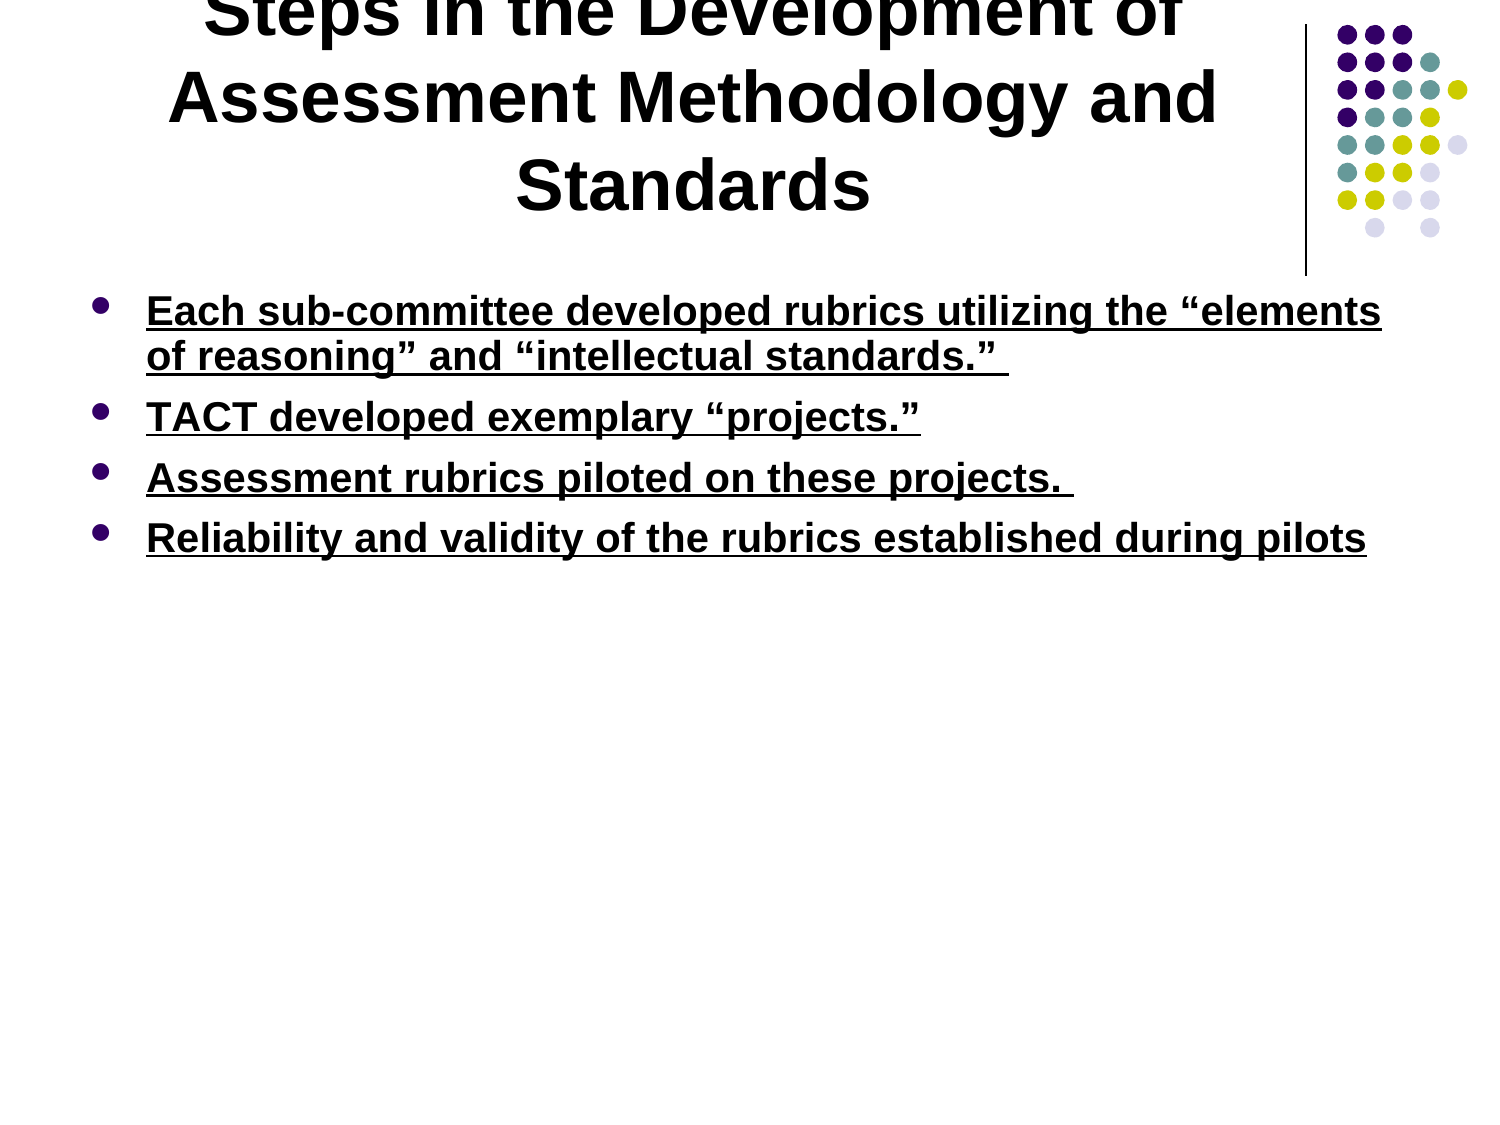

# Steps in the Development of Assessment Methodology and Standards
Each sub-committee developed rubrics utilizing the “elements of reasoning” and “intellectual standards.”
TACT developed exemplary “projects.”
Assessment rubrics piloted on these projects.
Reliability and validity of the rubrics established during pilots